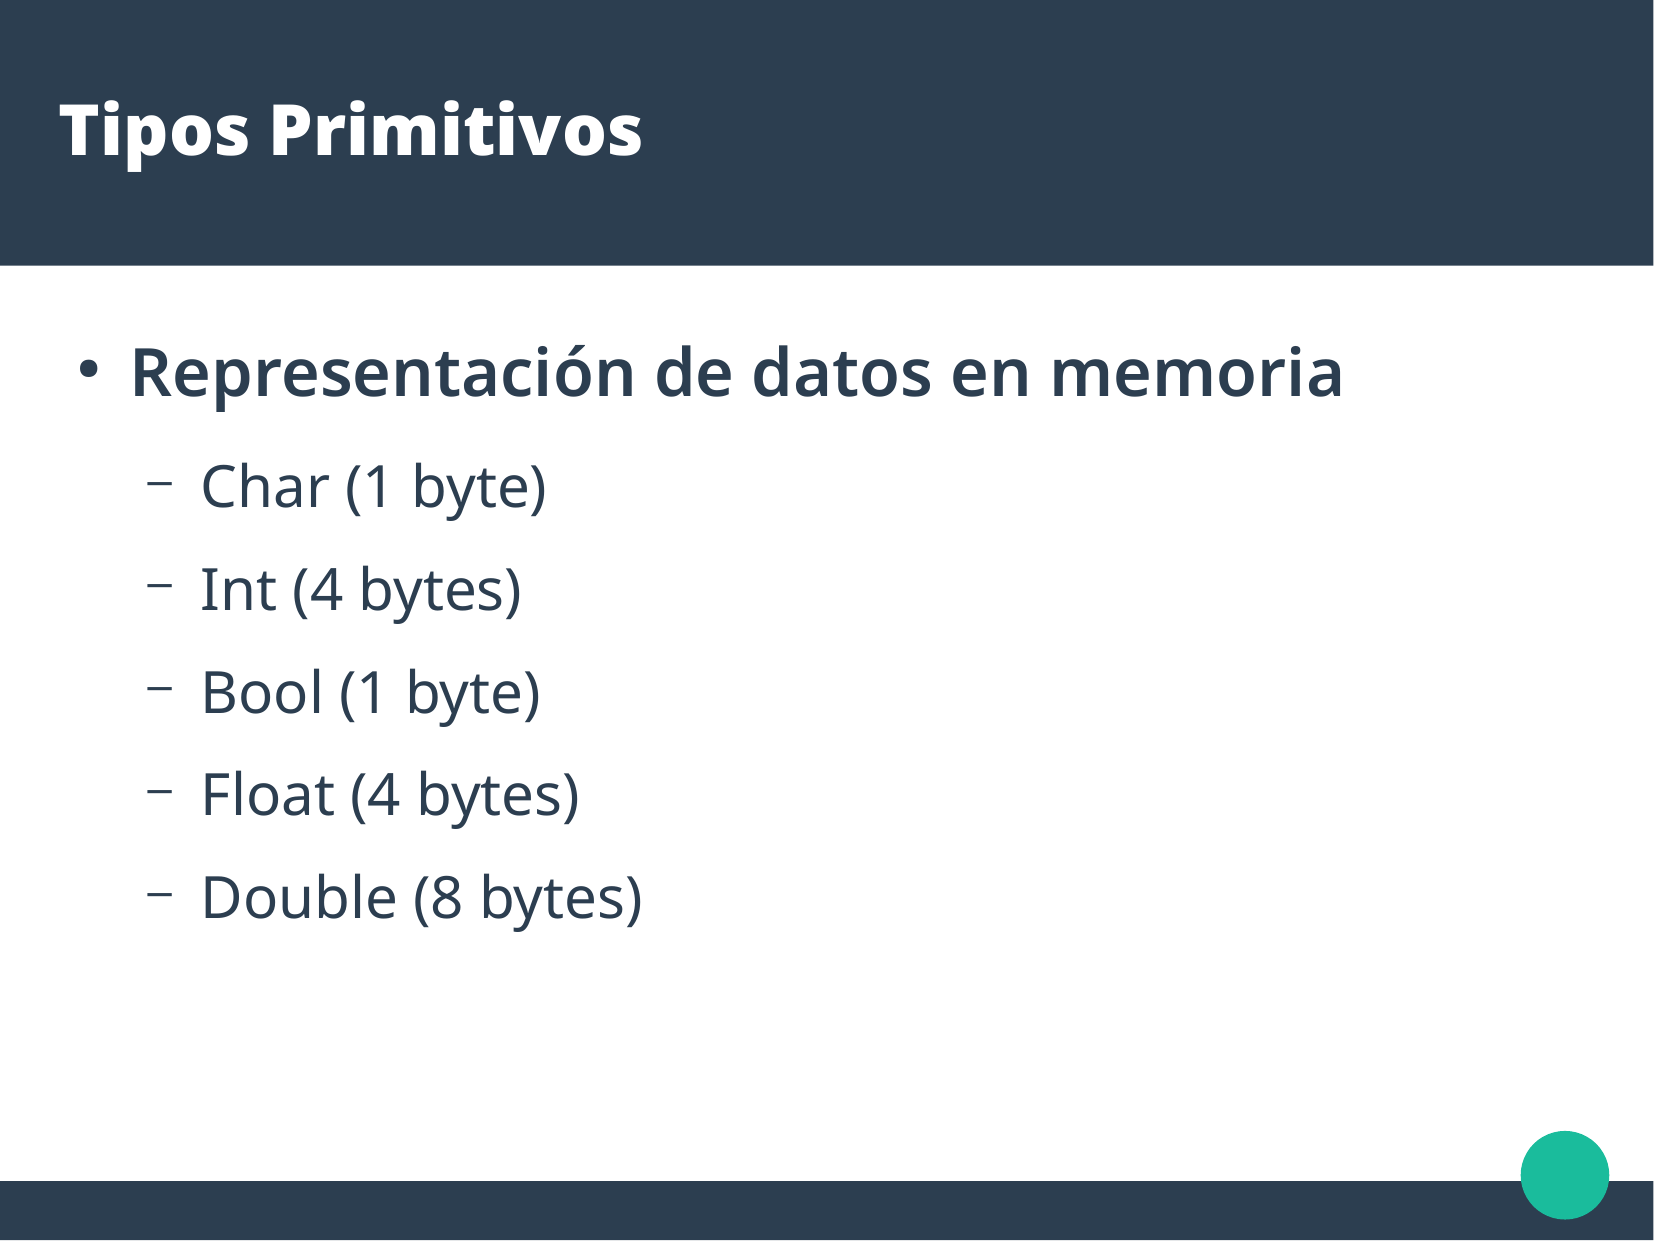

# Tipos Primitivos
Representación de datos en memoria
Char (1 byte)
Int (4 bytes)
Bool (1 byte)
Float (4 bytes)
Double (8 bytes)